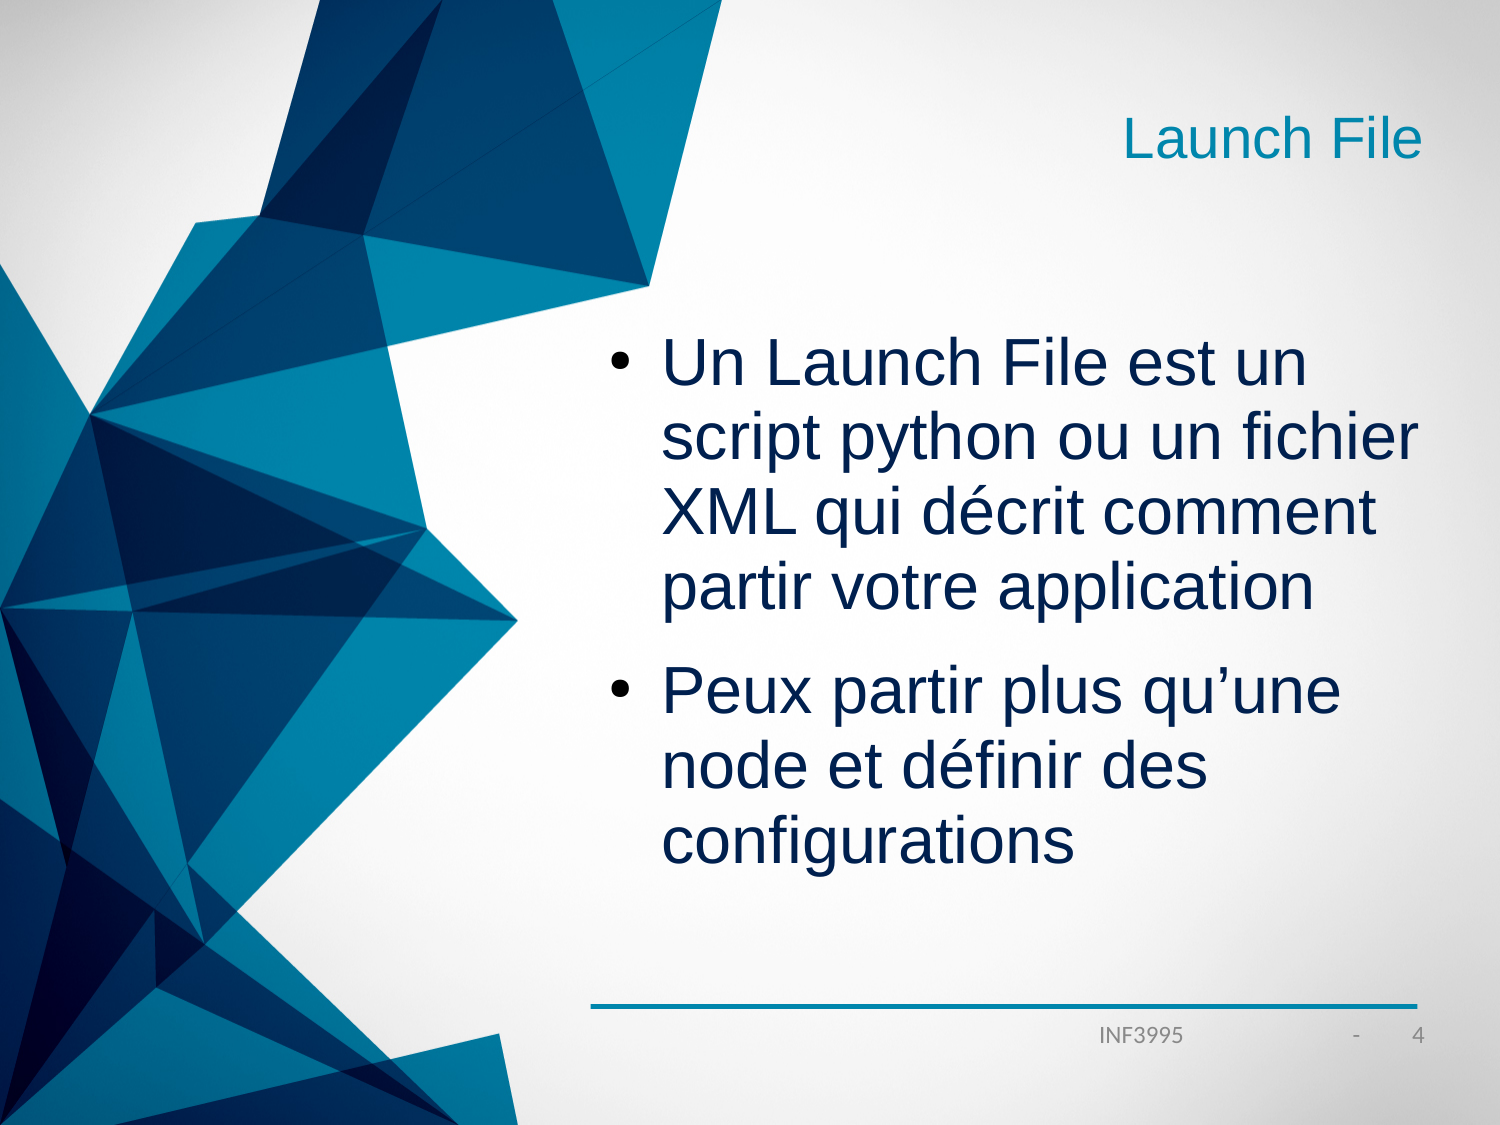

# Launch File
Un Launch File est un script python ou un fichier XML qui décrit comment partir votre application
Peux partir plus qu’une node et définir des configurations
YOUR FOOTER HERE
4